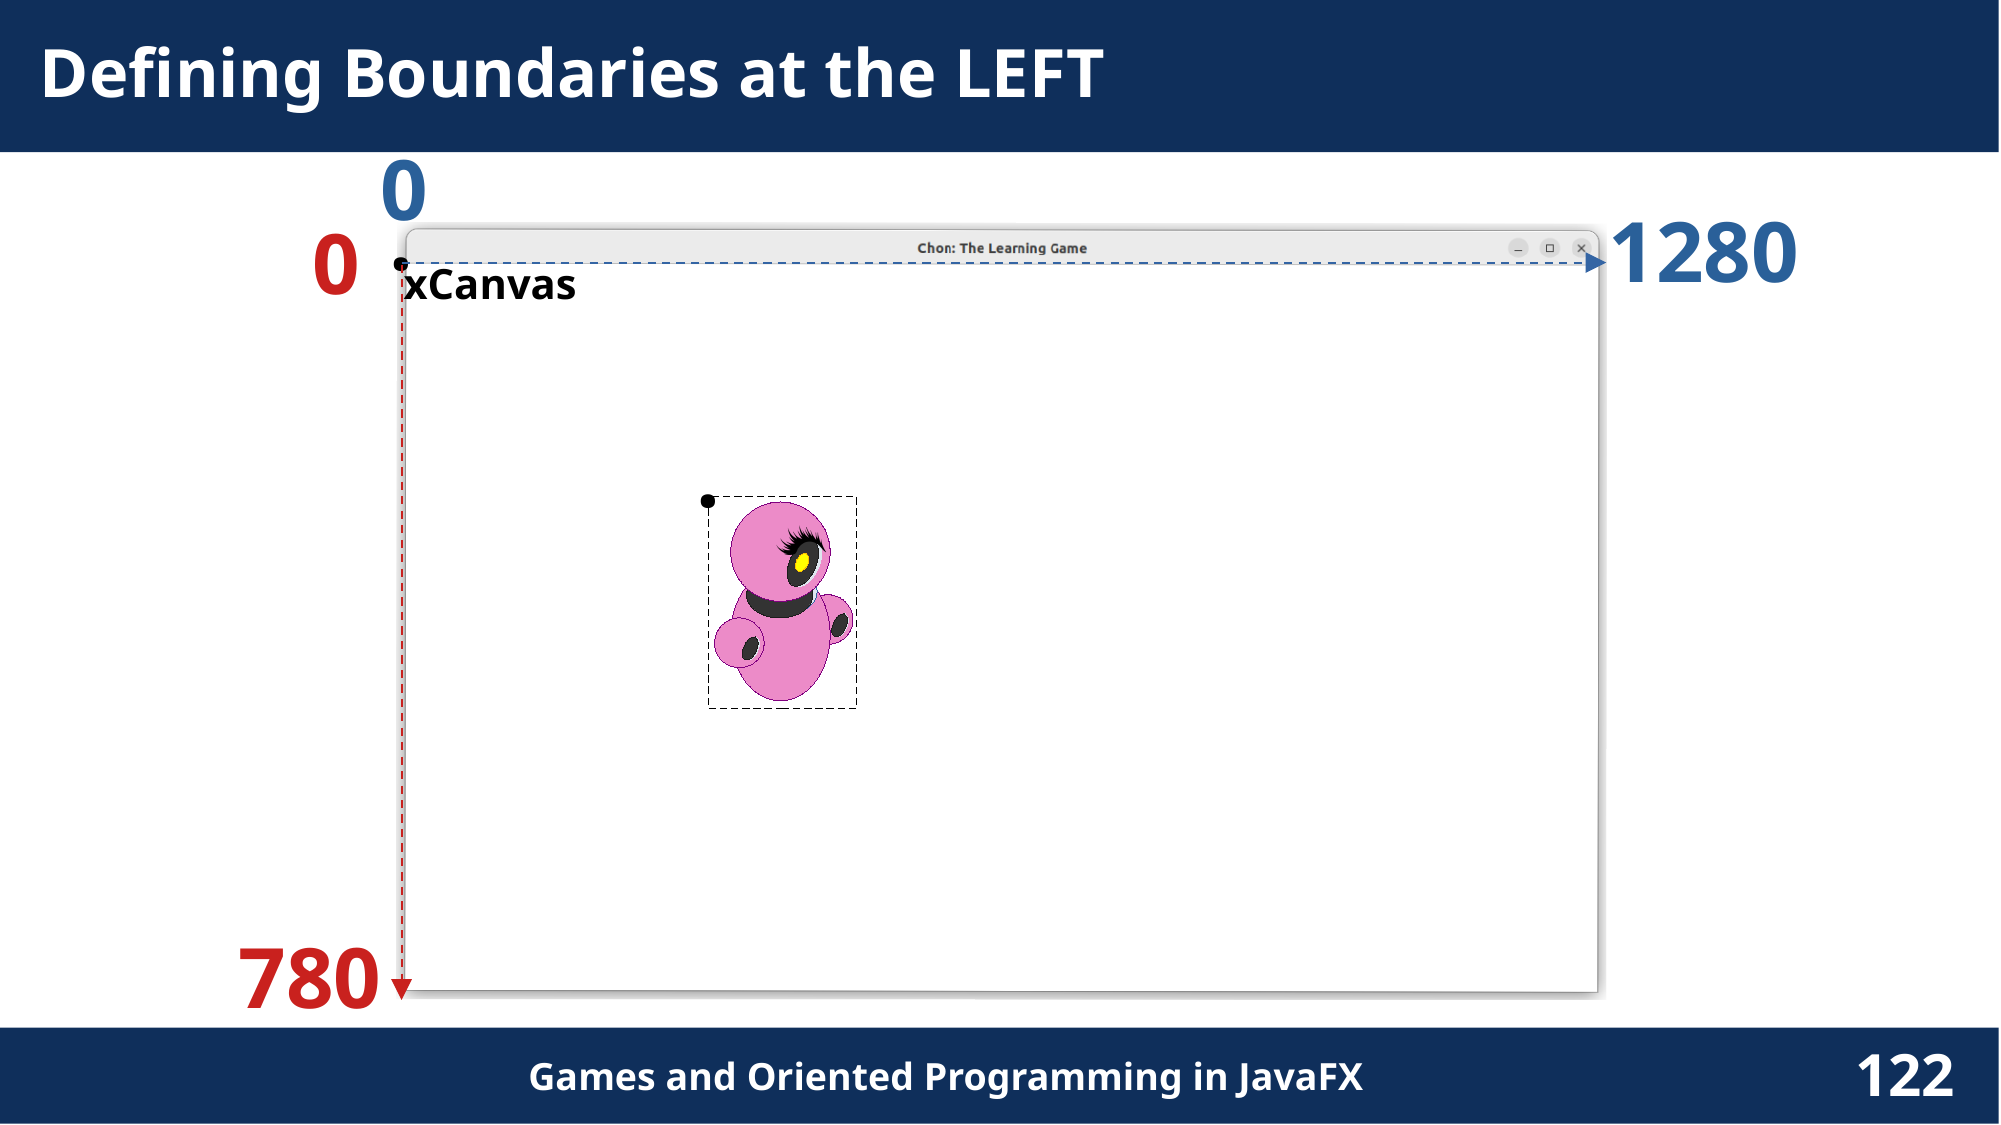

Defining Boundaries at the LEFT
0
.
1280
0
xCanvas
.
780